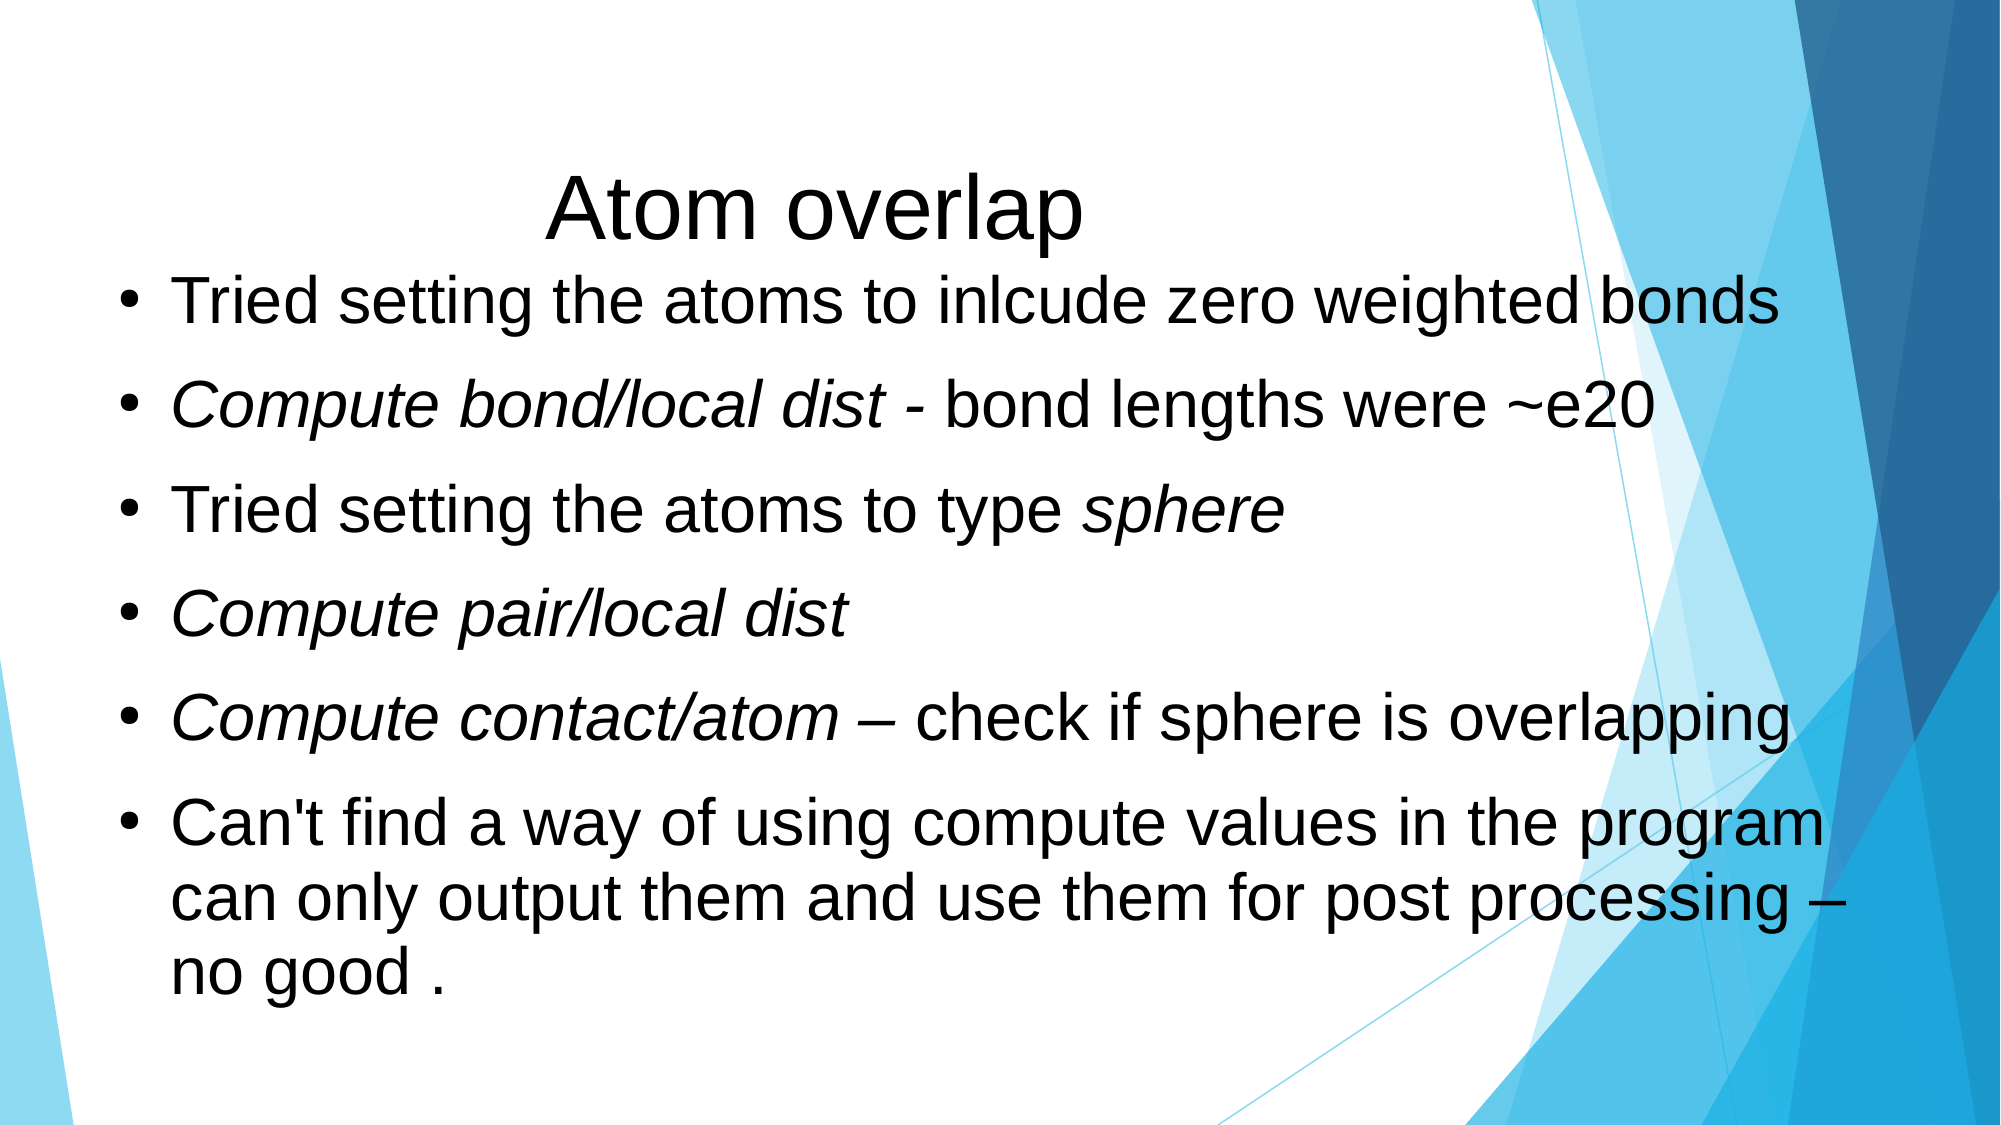

# Atom overlap
Tried setting the atoms to inlcude zero weighted bonds
Compute bond/local dist - bond lengths were ~e20
Tried setting the atoms to type sphere
Compute pair/local dist
Compute contact/atom – check if sphere is overlapping
Can't find a way of using compute values in the program can only output them and use them for post processing – no good .